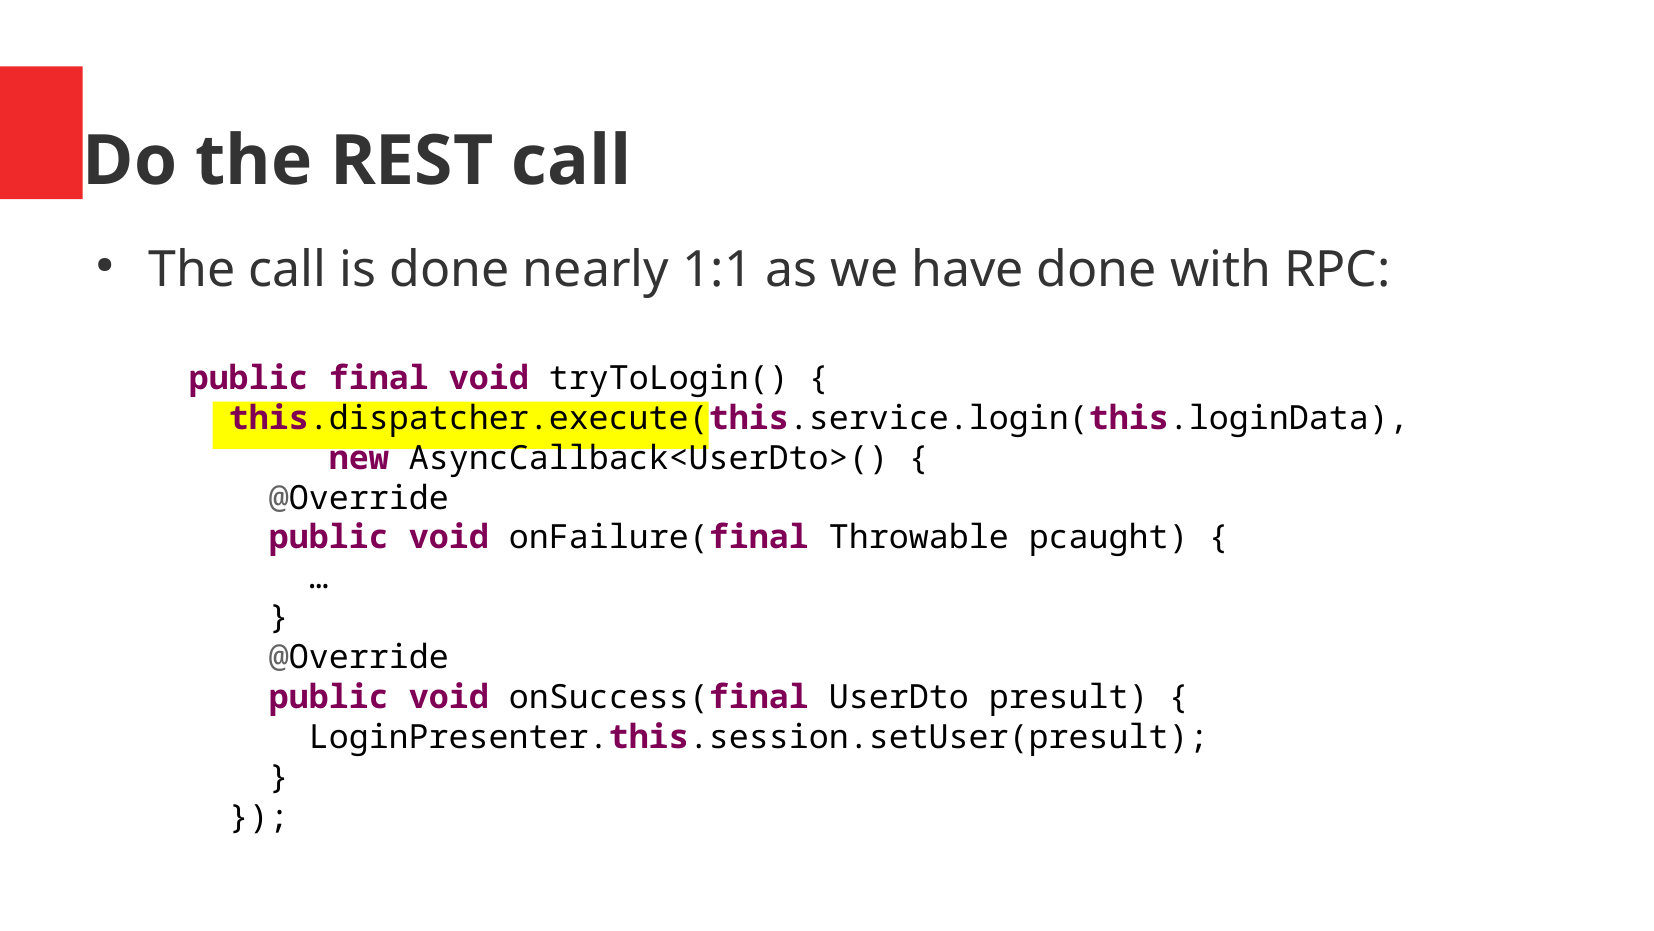

# Do the REST call
The call is done nearly 1:1 as we have done with RPC:
 public final void tryToLogin() {
 this.dispatcher.execute(this.service.login(this.loginData),
 new AsyncCallback<UserDto>() {
 @Override
 public void onFailure(final Throwable pcaught) {
 …
 }
 @Override
 public void onSuccess(final UserDto presult) {
 LoginPresenter.this.session.setUser(presult);
 }
 });